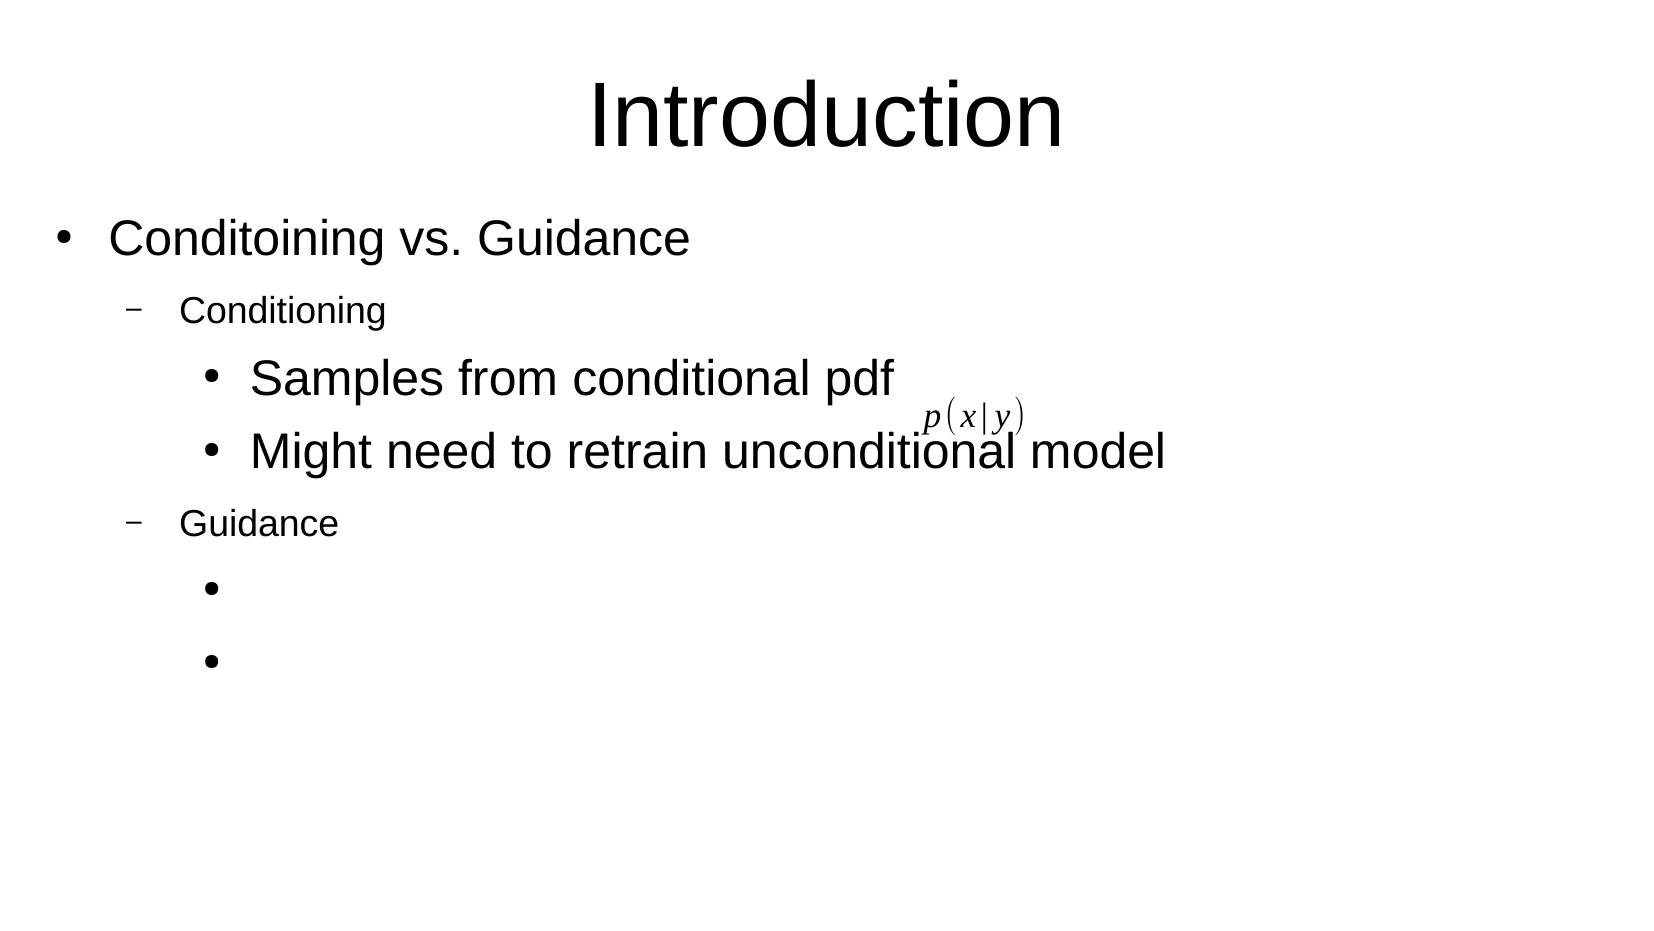

# Introduction
Conditoining vs. Guidance
Conditioning
Samples from conditional pdf
Might need to retrain unconditional model
Guidance